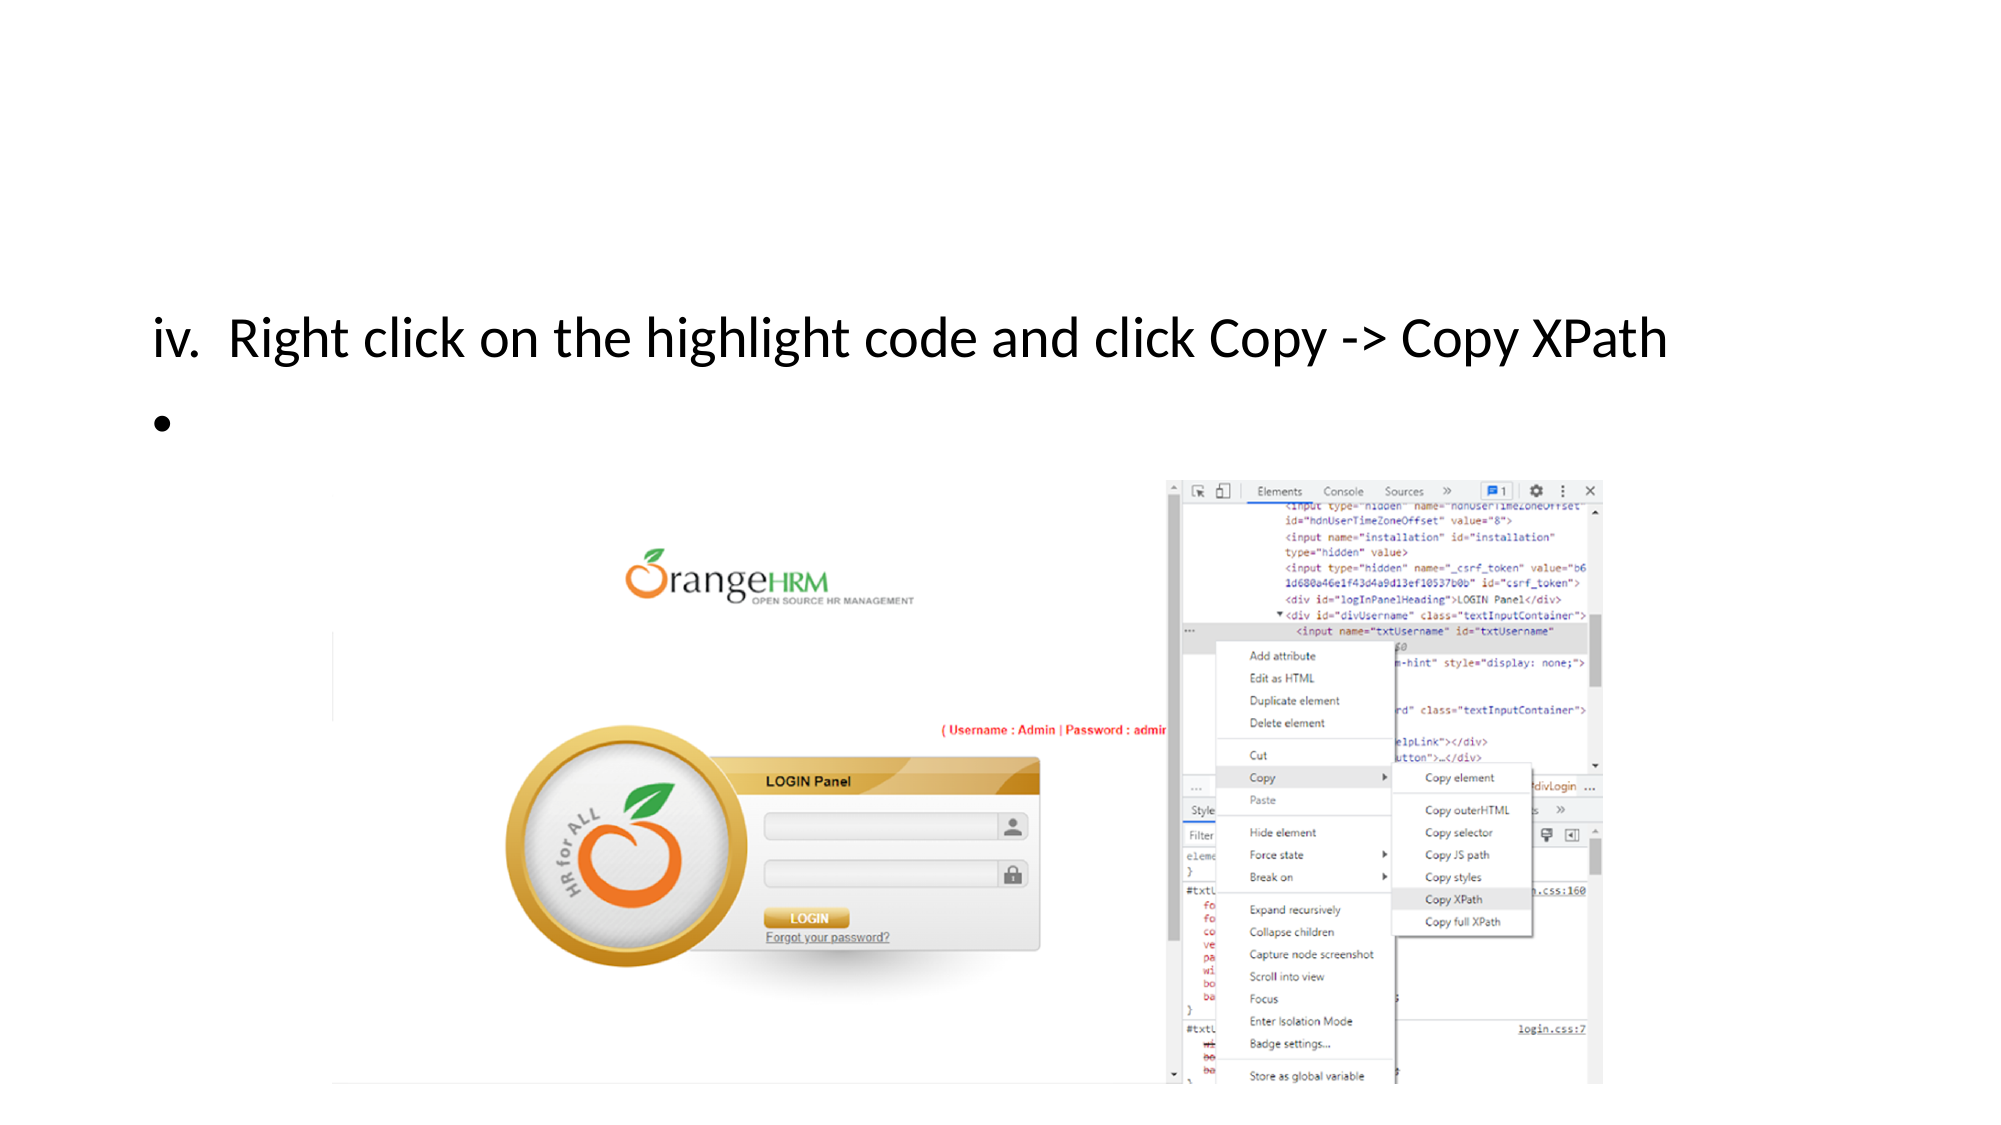

#
iv.  Right click on the highlight code and click Copy -> Copy XPath